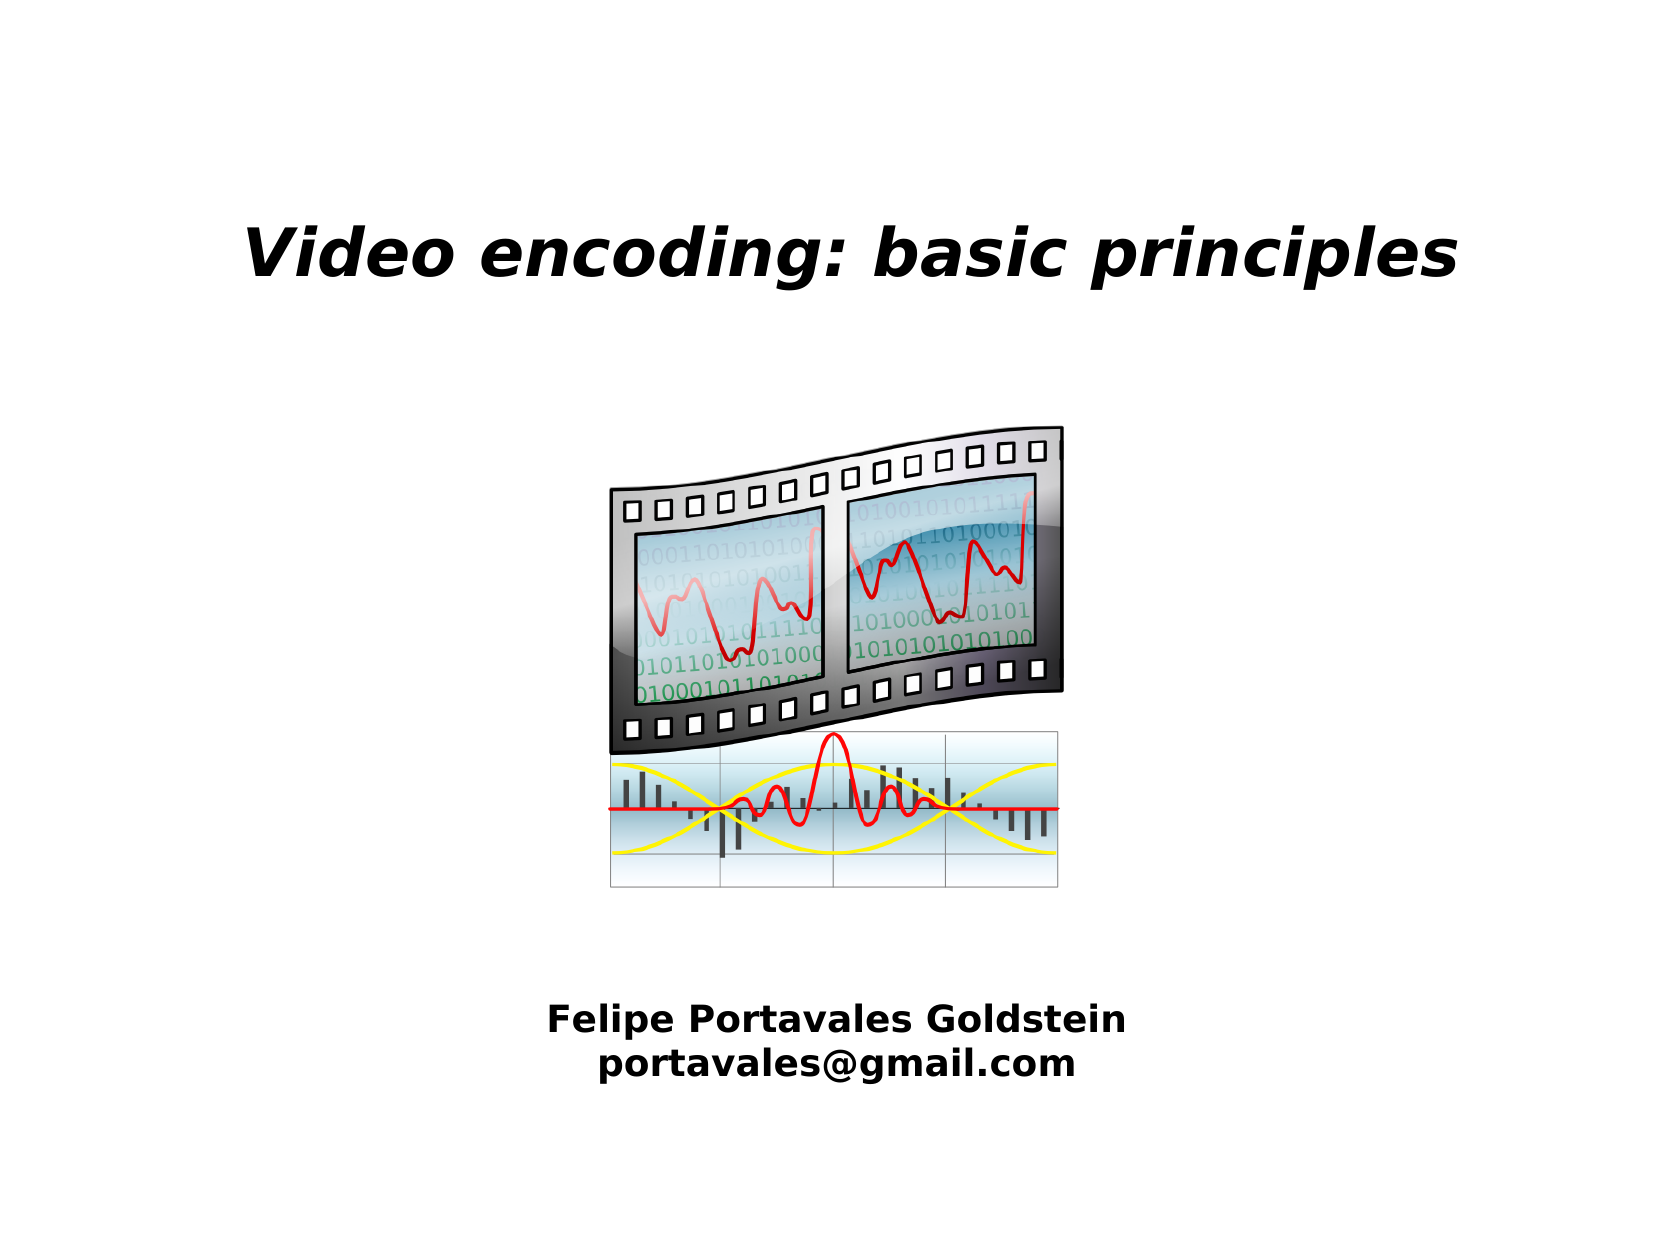

Video encoding: basic principles
Felipe Portavales Goldstein
portavales@gmail.com